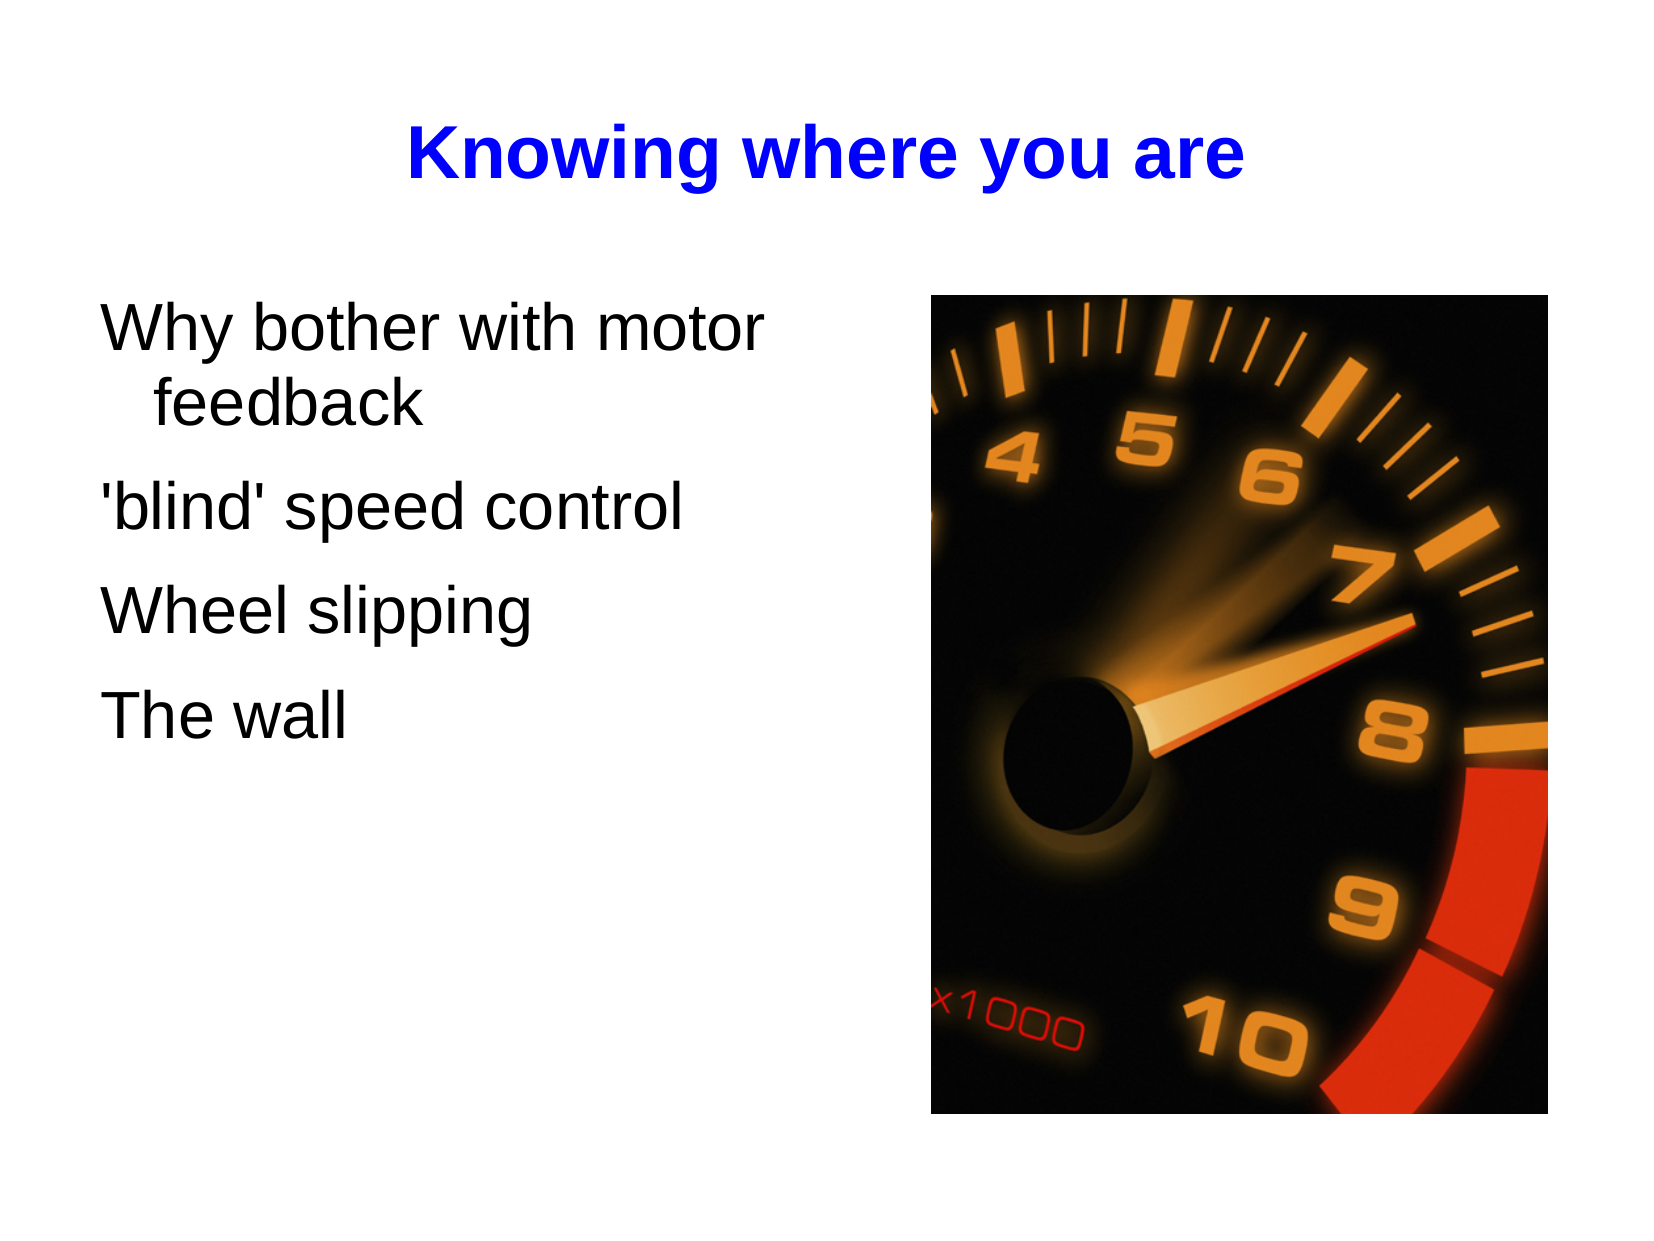

# Knowing where you are
Why bother with motor feedback
'blind' speed control
Wheel slipping
The wall